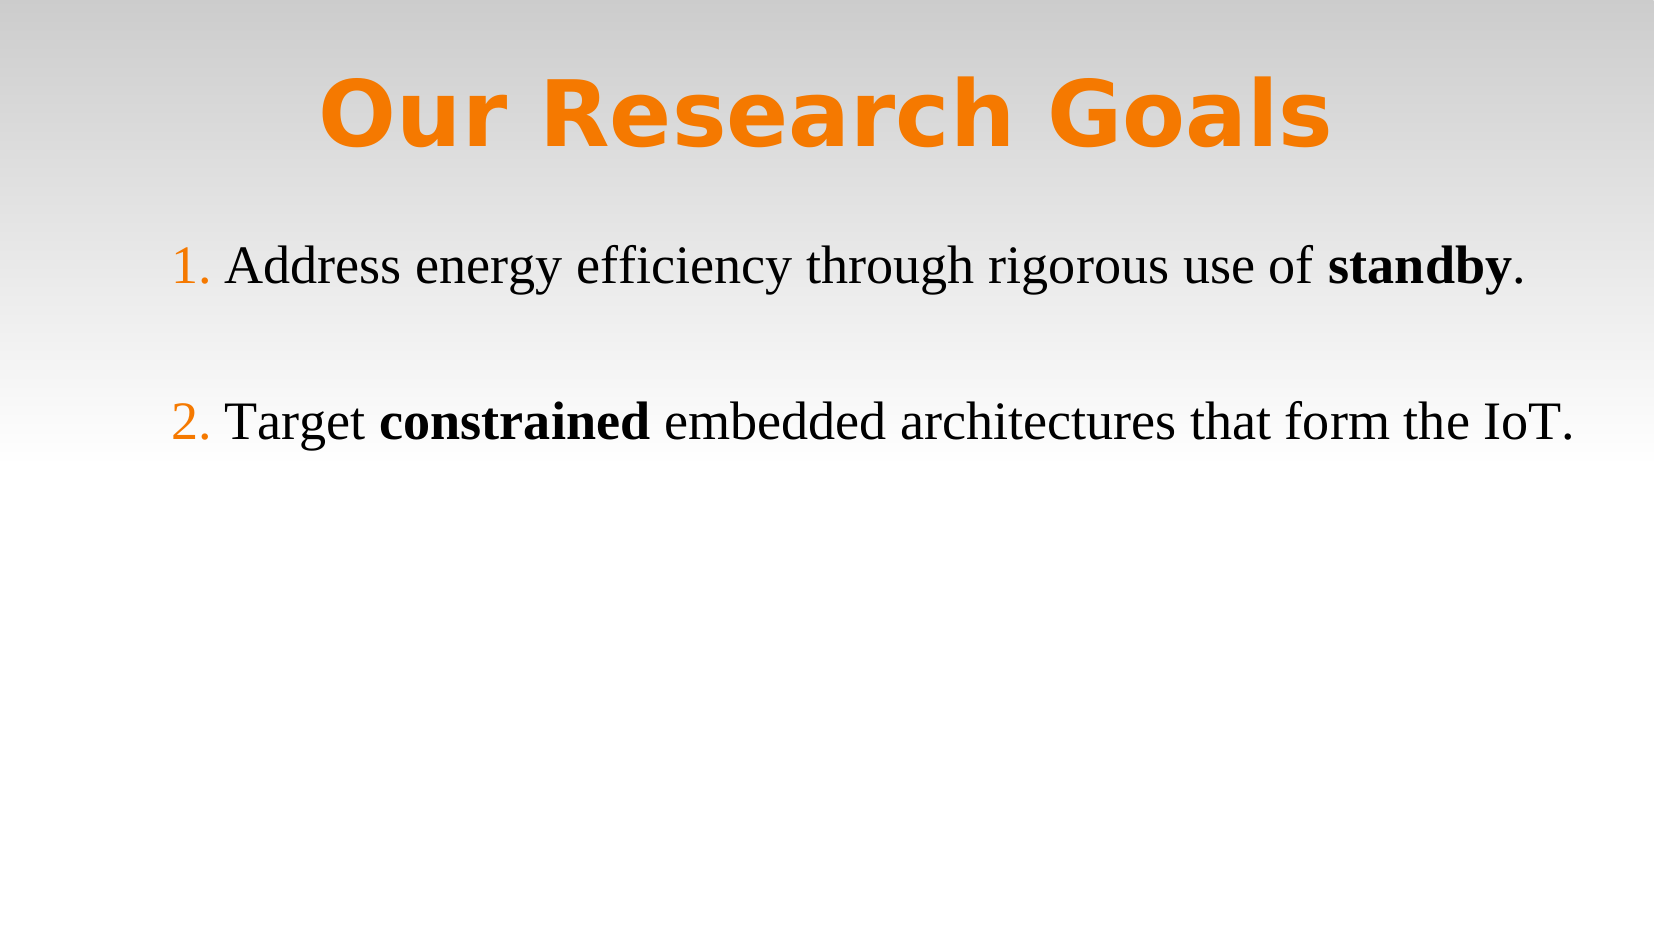

# Our Research Goals
Address energy efficiency through rigorous use of standby.
Target constrained embedded architectures that form the IoT.